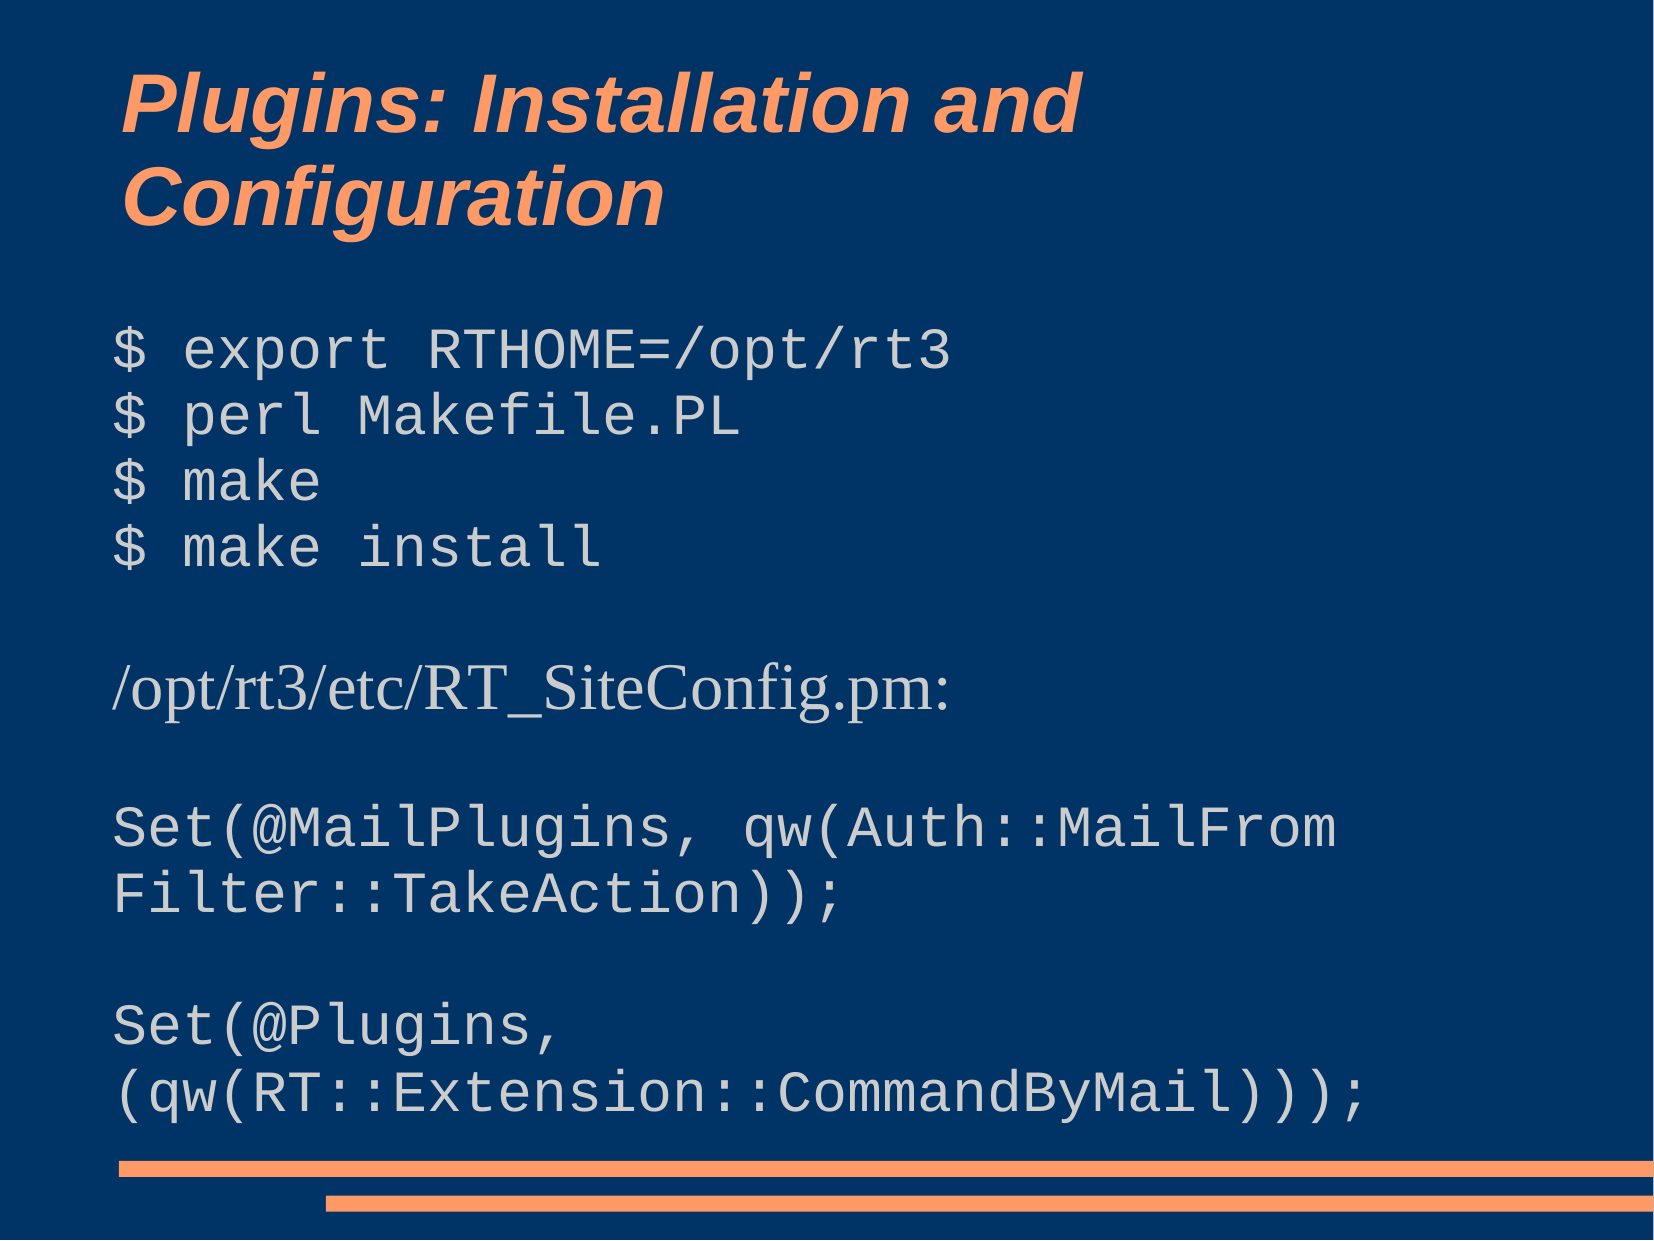

# Plugins: Installation and Configuration
$ export RTHOME=/opt/rt3
$ perl Makefile.PL
$ make
$ make install
/opt/rt3/etc/RT_SiteConfig.pm:
Set(@MailPlugins, qw(Auth::MailFrom Filter::TakeAction));
Set(@Plugins,(qw(RT::Extension::CommandByMail)));